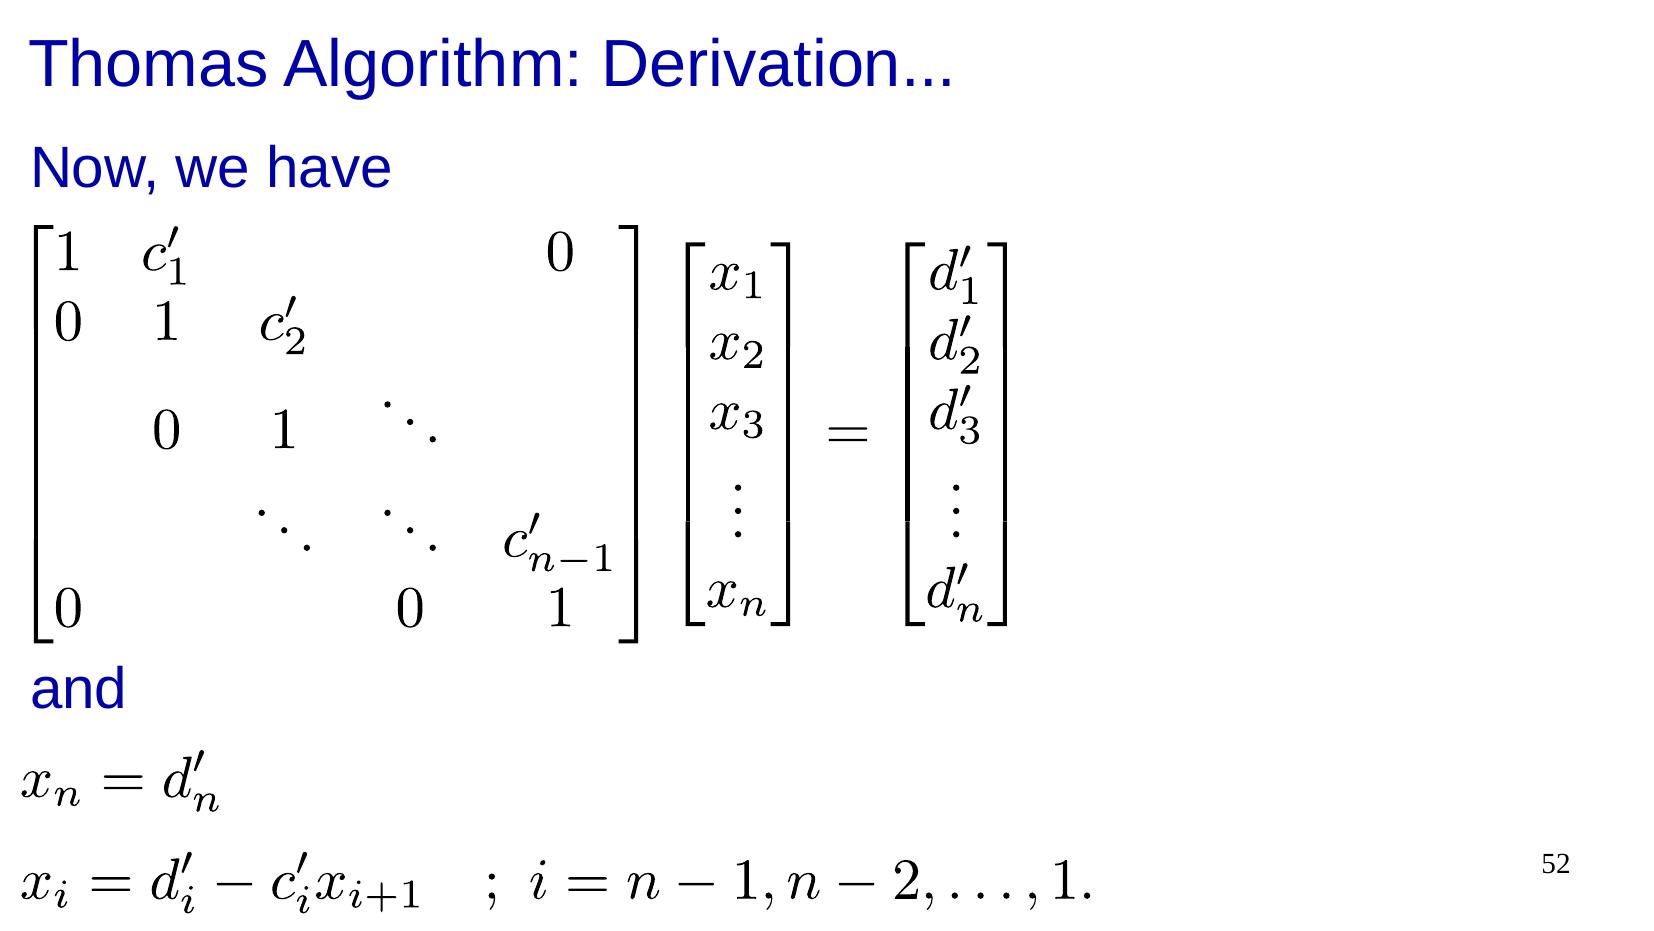

# Thomas Algorithm: Derivation...
Now, we have
and
52